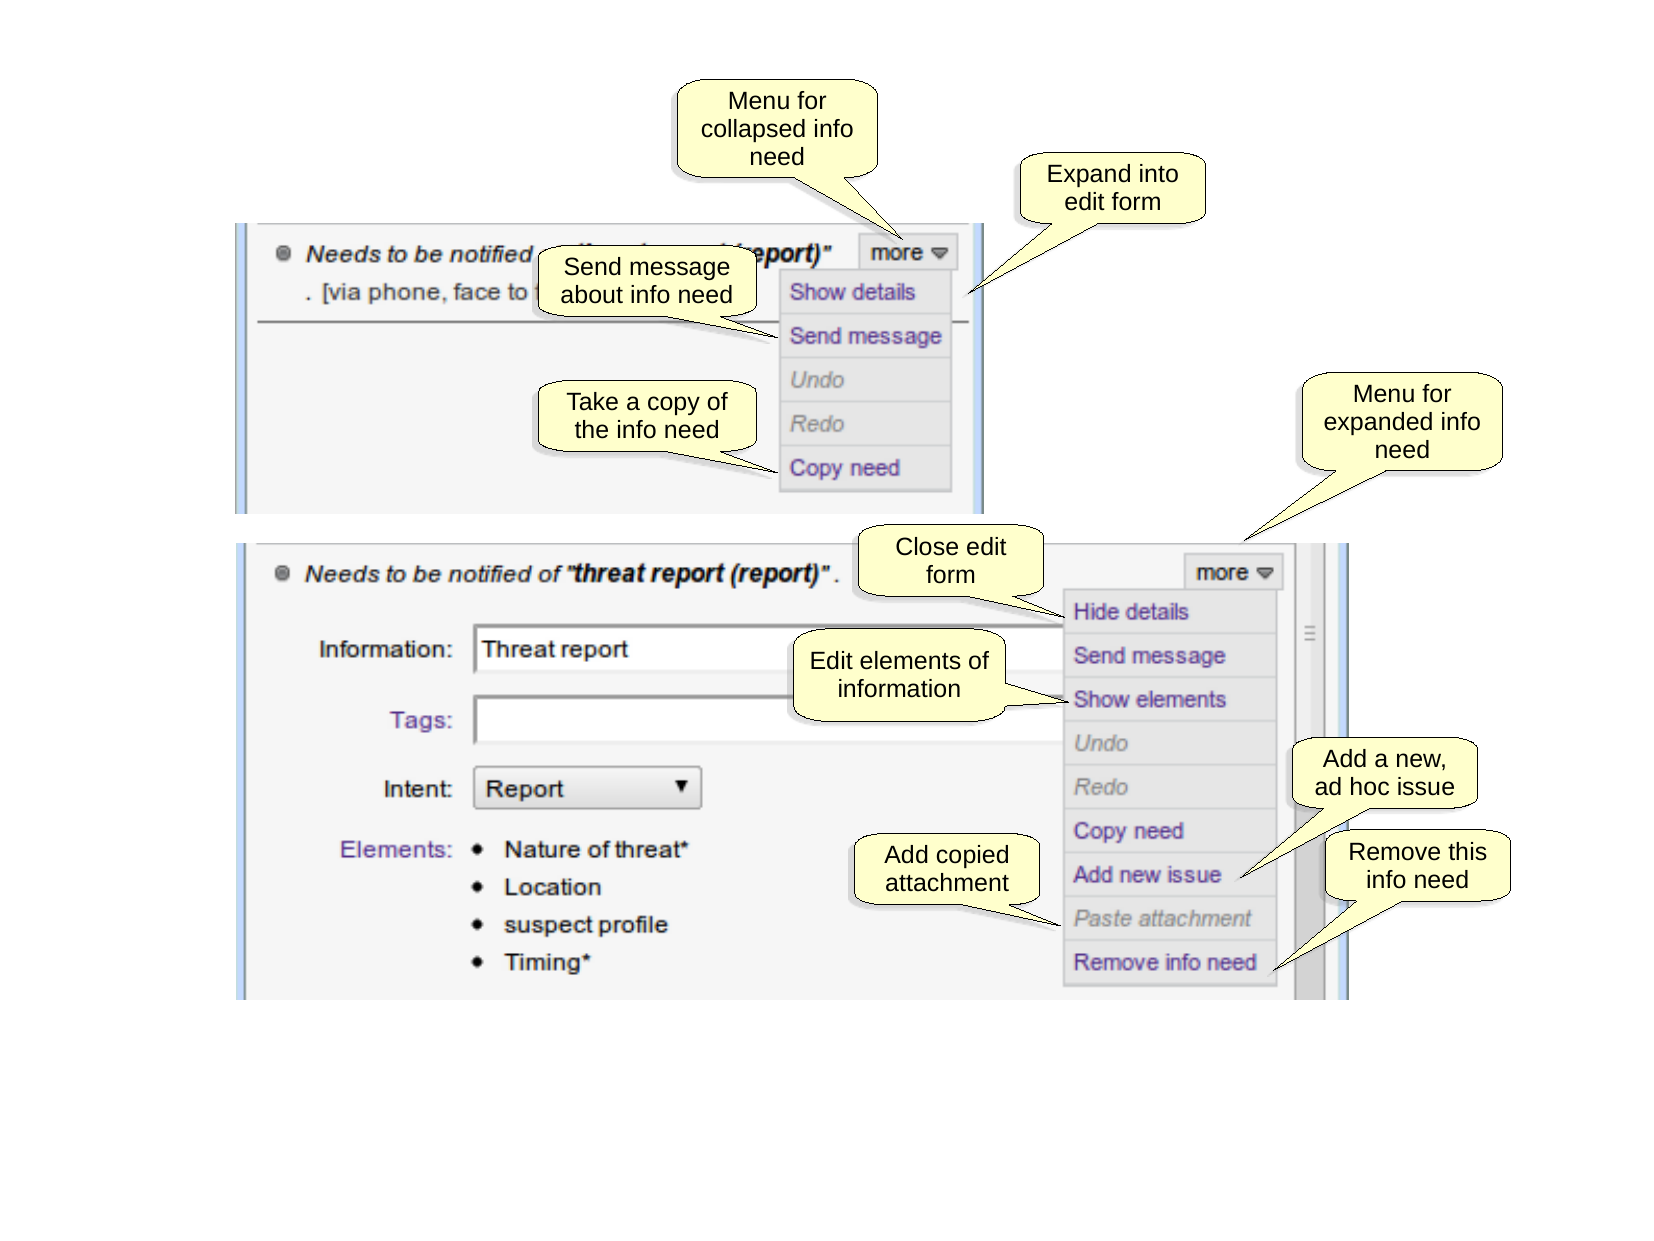

Menu for collapsed info need
Expand into edit form
Send message about info need
Menu for expanded info need
Take a copy of the info need
Close edit form
Edit elements of information
Add a new, ad hoc issue
Remove this info need
Add copied attachment